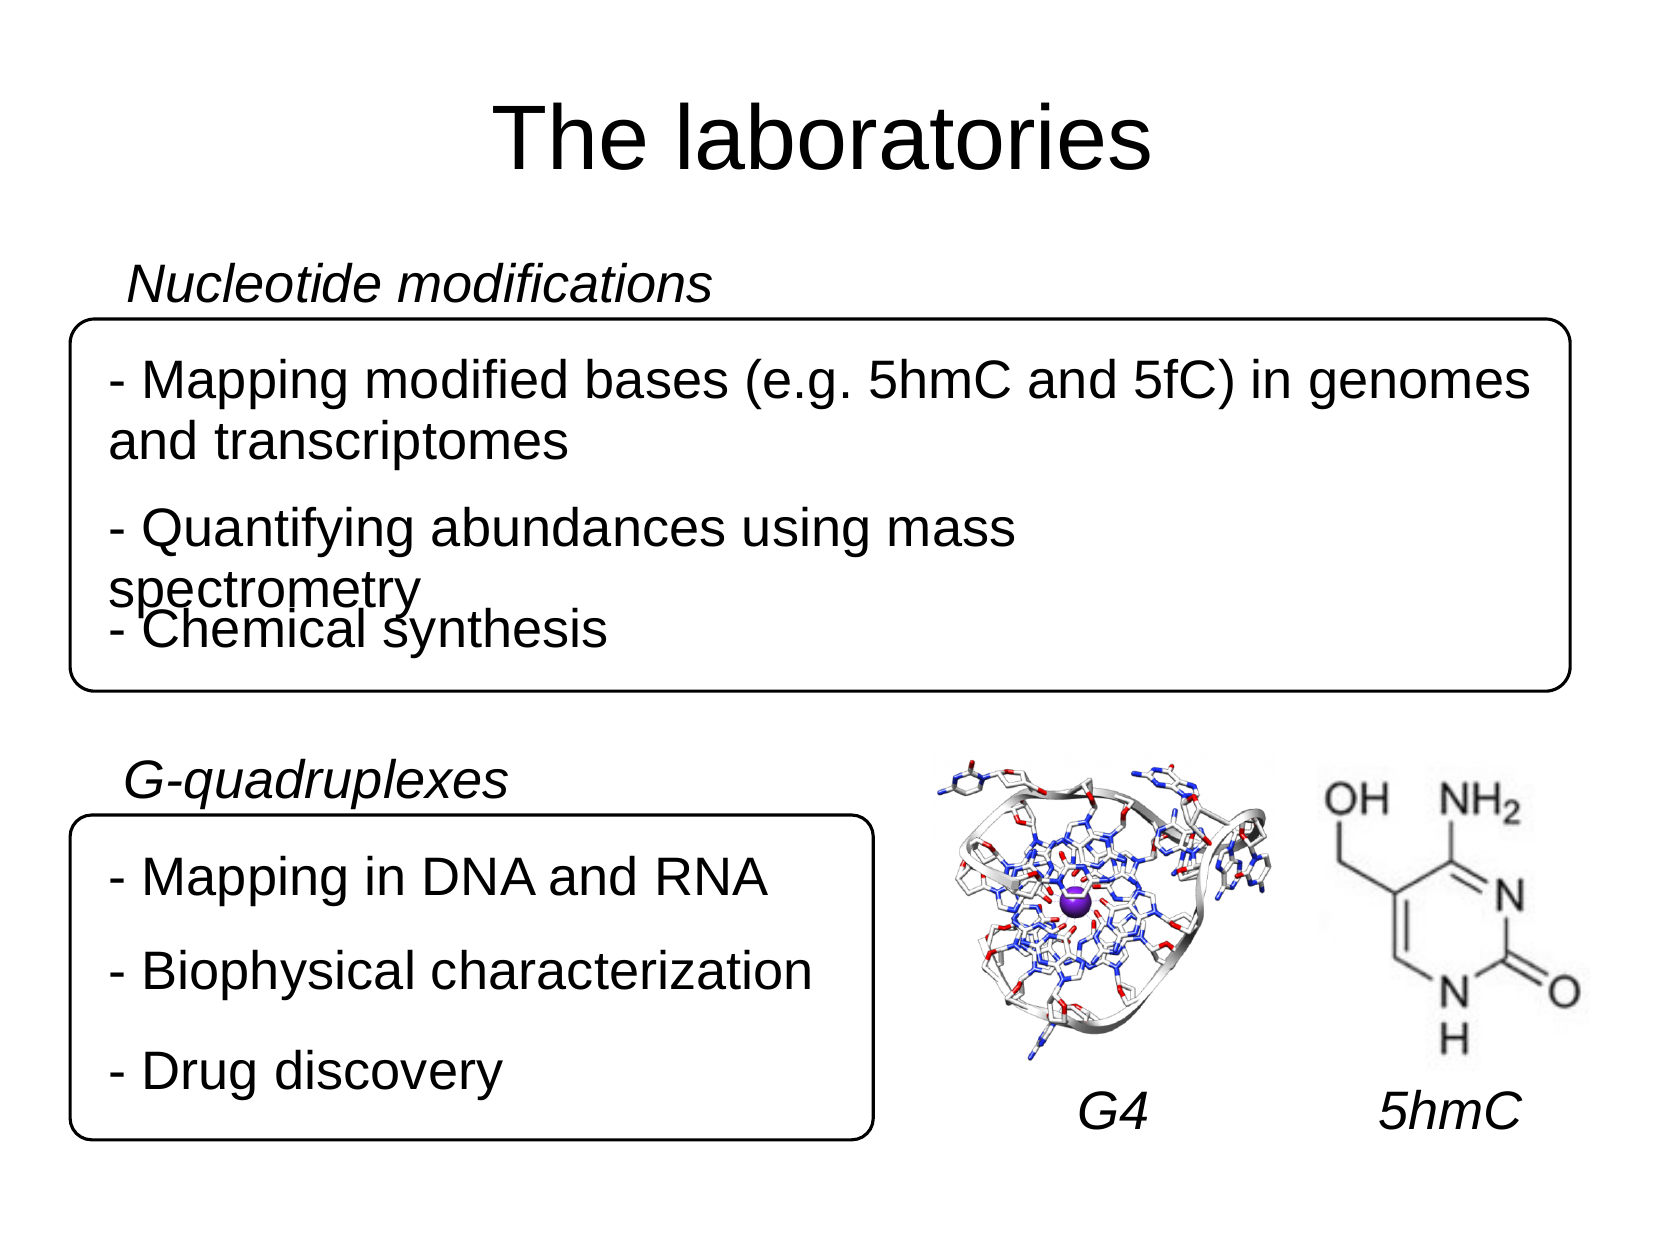

The laboratories
Nucleotide modifications
- Mapping modified bases (e.g. 5hmC and 5fC) in genomes and transcriptomes
- Quantifying abundances using mass spectrometry
- Chemical synthesis
G-quadruplexes
- Mapping in DNA and RNA
- Biophysical characterization
- Drug discovery
G4
5hmC